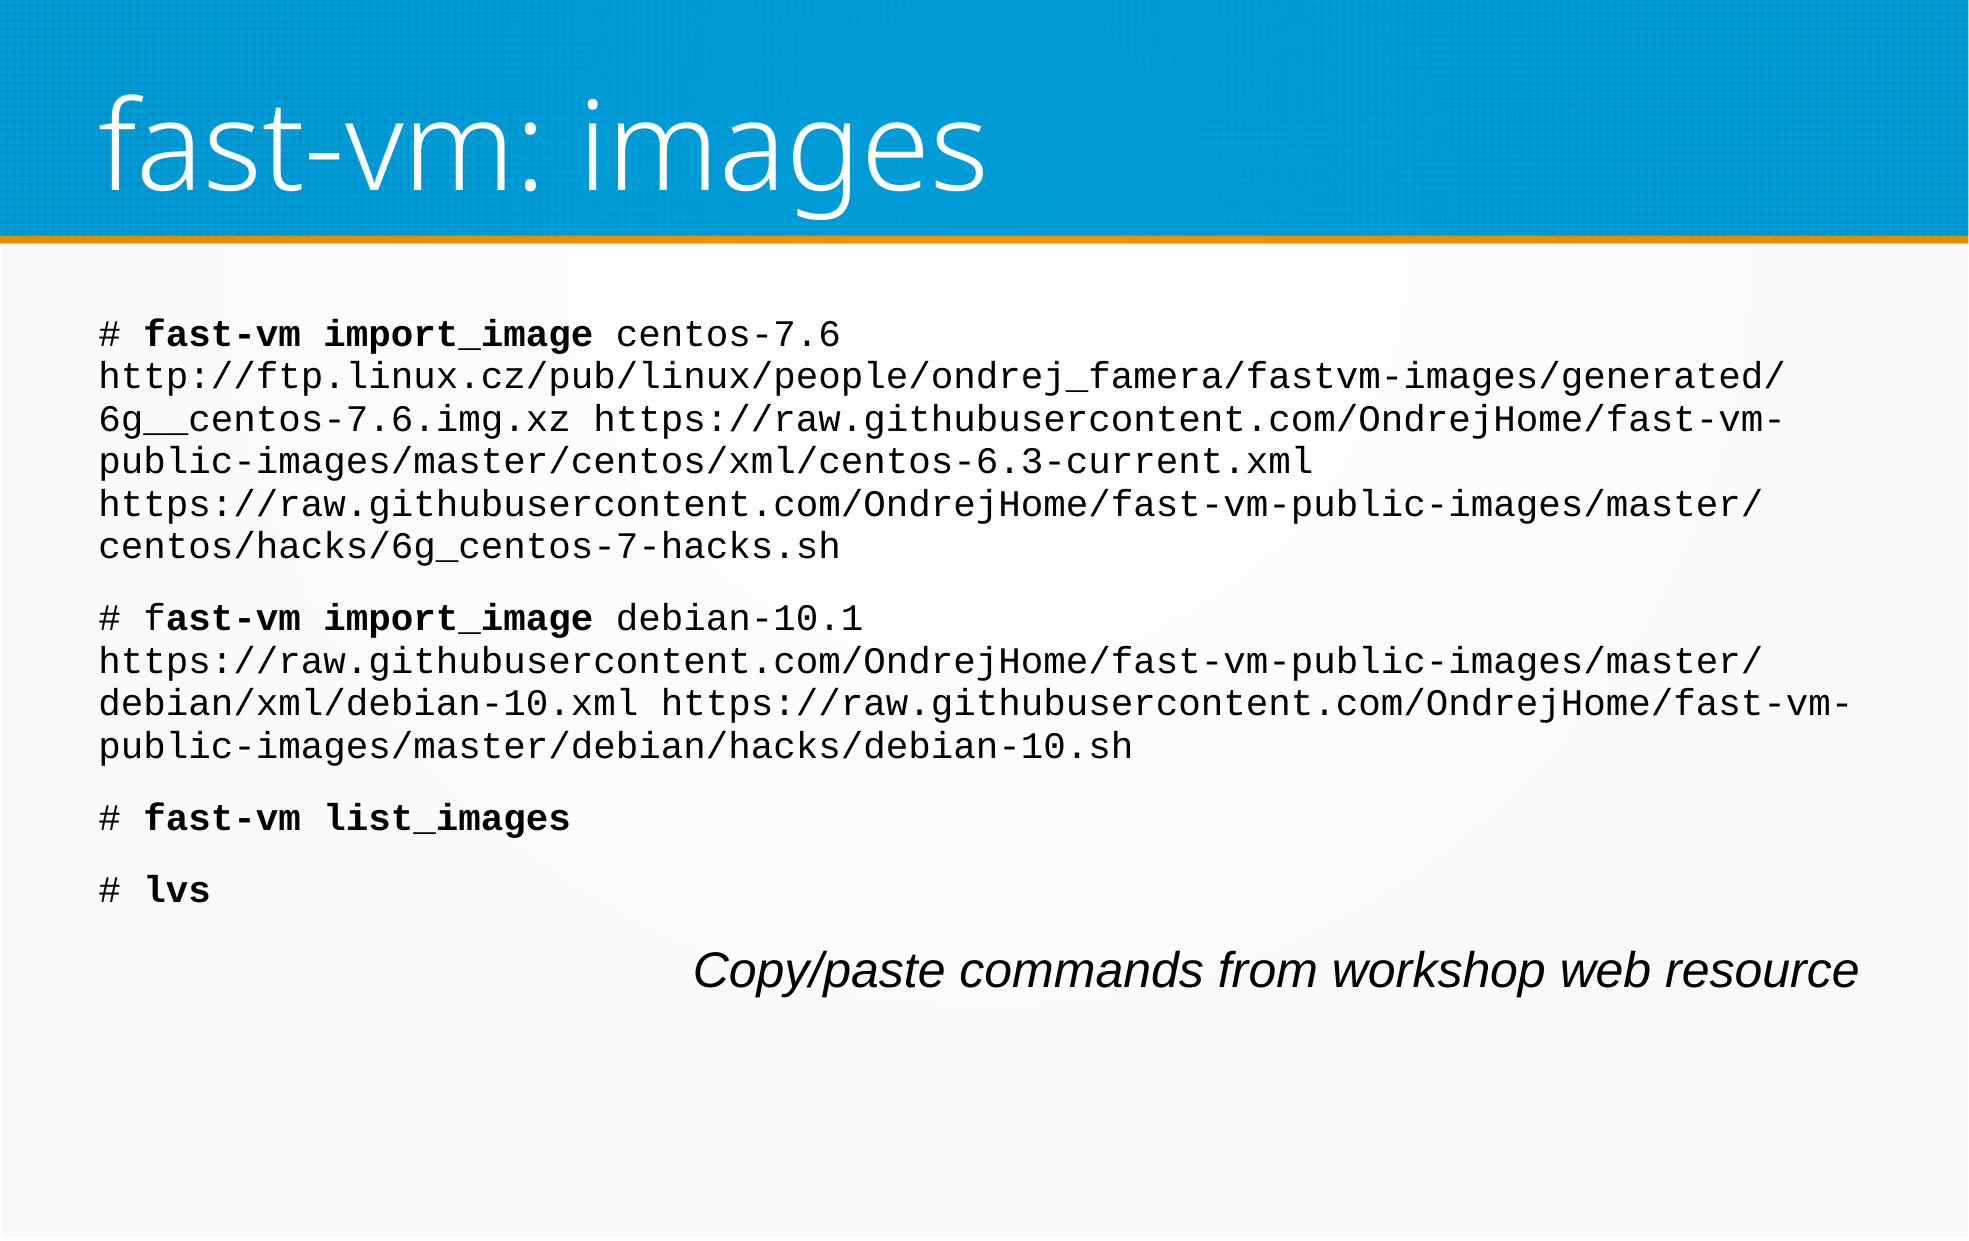

# fast-vm: images
# fast-vm import_image centos-7.6 http://ftp.linux.cz/pub/linux/people/ondrej_famera/fastvm-images/generated/6g__centos-7.6.img.xz https://raw.githubusercontent.com/OndrejHome/fast-vm-public-images/master/centos/xml/centos-6.3-current.xml https://raw.githubusercontent.com/OndrejHome/fast-vm-public-images/master/centos/hacks/6g_centos-7-hacks.sh
# fast-vm import_image debian-10.1 https://raw.githubusercontent.com/OndrejHome/fast-vm-public-images/master/debian/xml/debian-10.xml https://raw.githubusercontent.com/OndrejHome/fast-vm-public-images/master/debian/hacks/debian-10.sh
# fast-vm list_images
# lvs
Copy/paste commands from workshop web resource